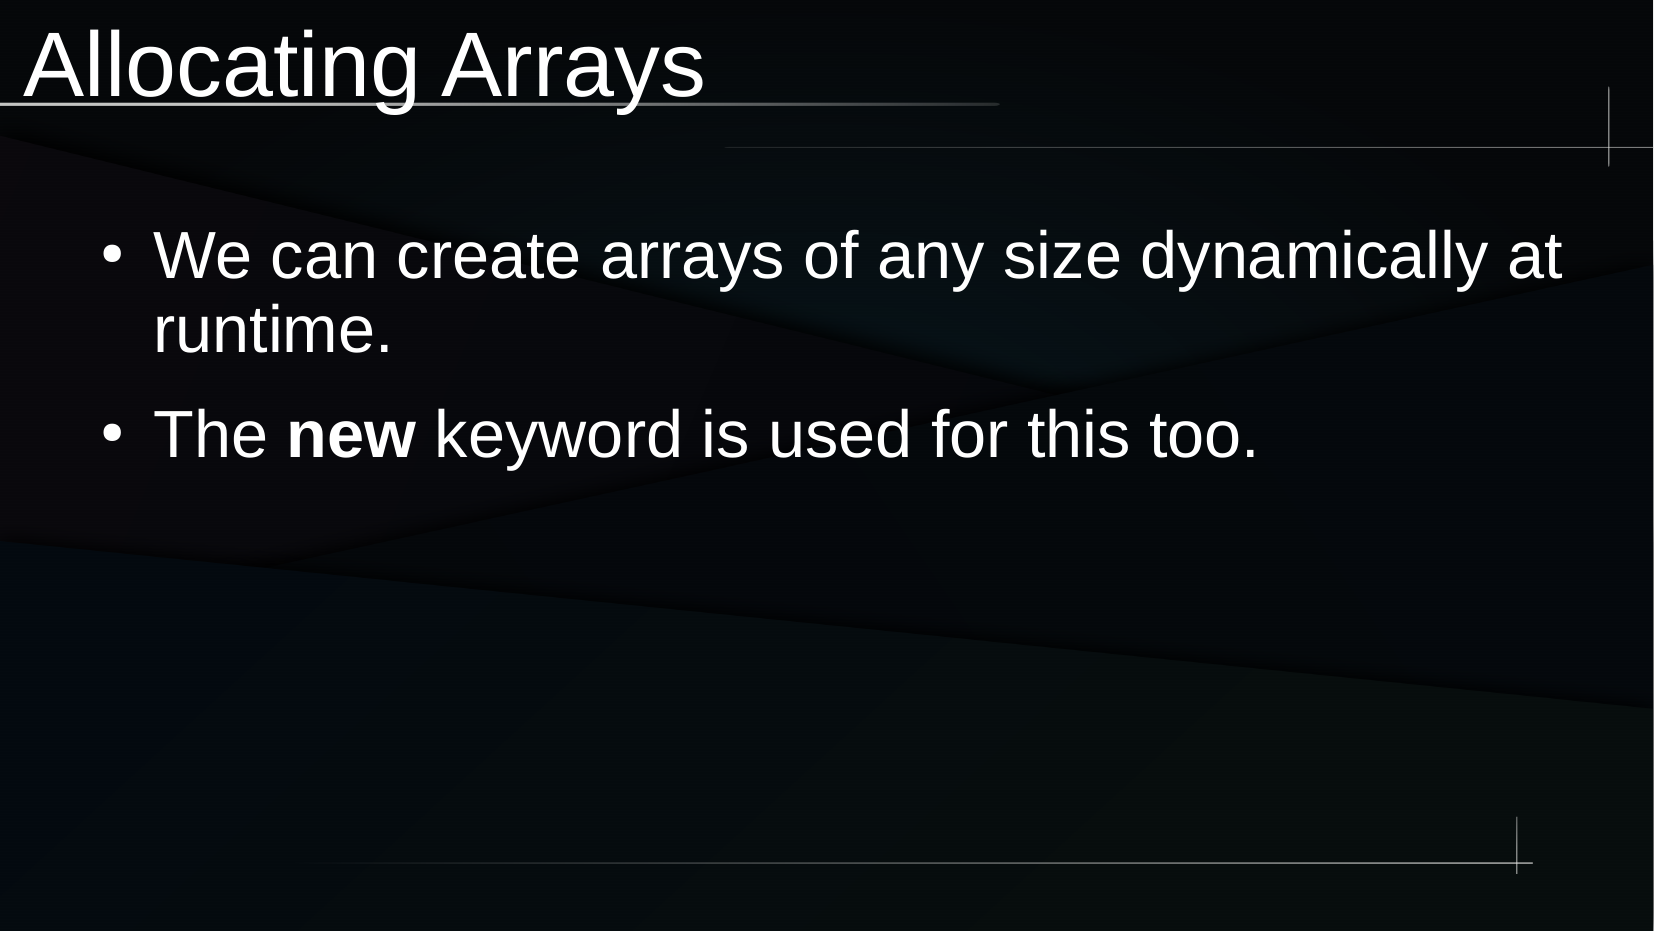

# Allocating Arrays
We can create arrays of any size dynamically at runtime.
The new keyword is used for this too.